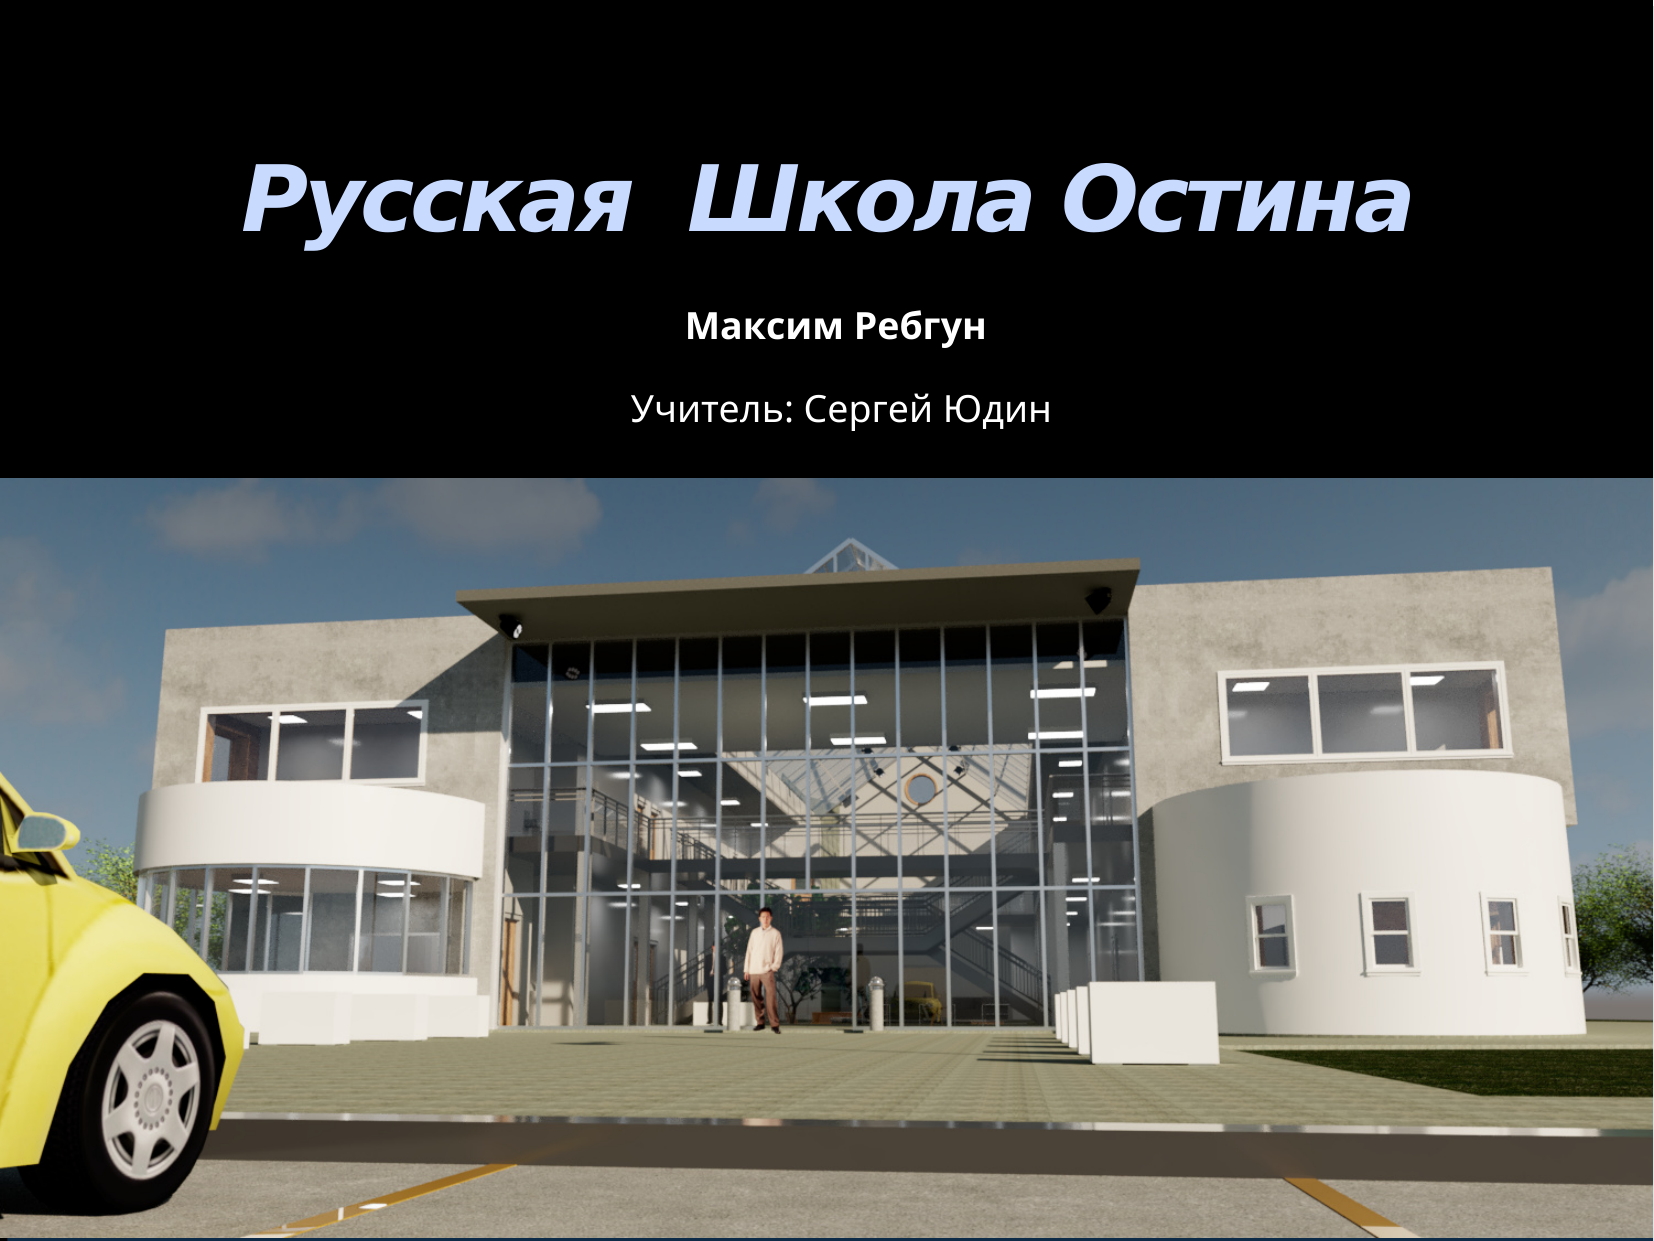

# Русская Школа Остина
Максим Ребгун
Учитель: Сергей Юдин